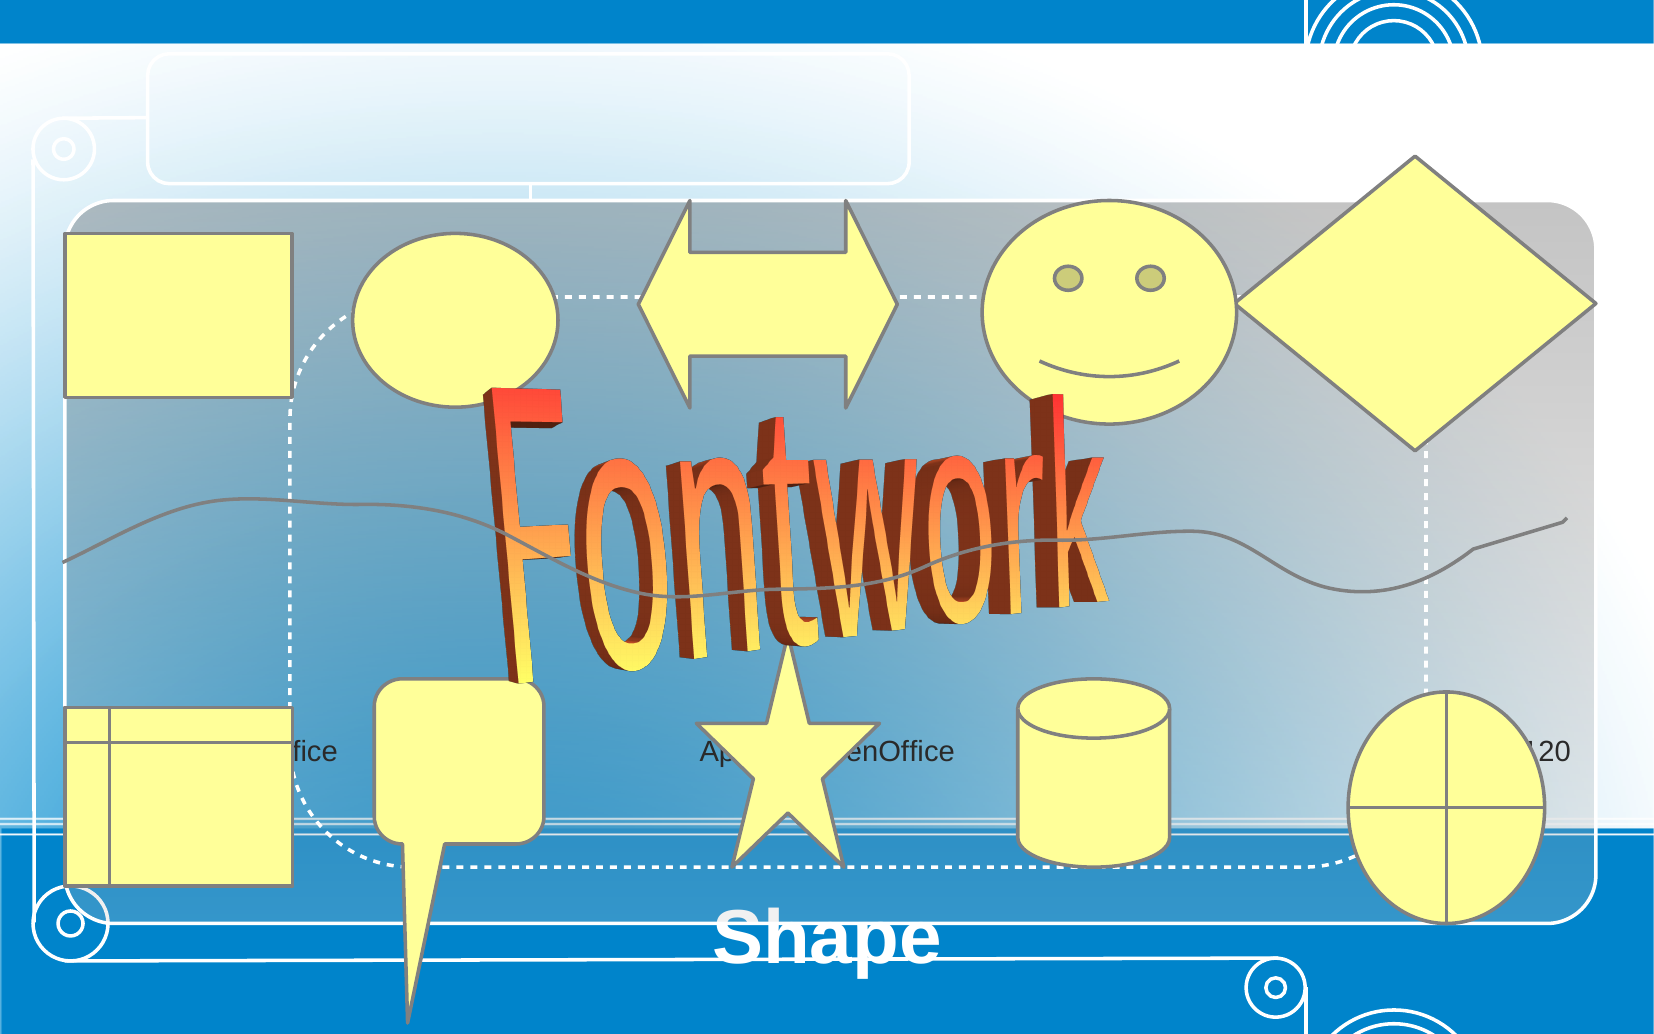

Fontwork
Apache OpenOffice
Apache OpenOffice
120
# Shape